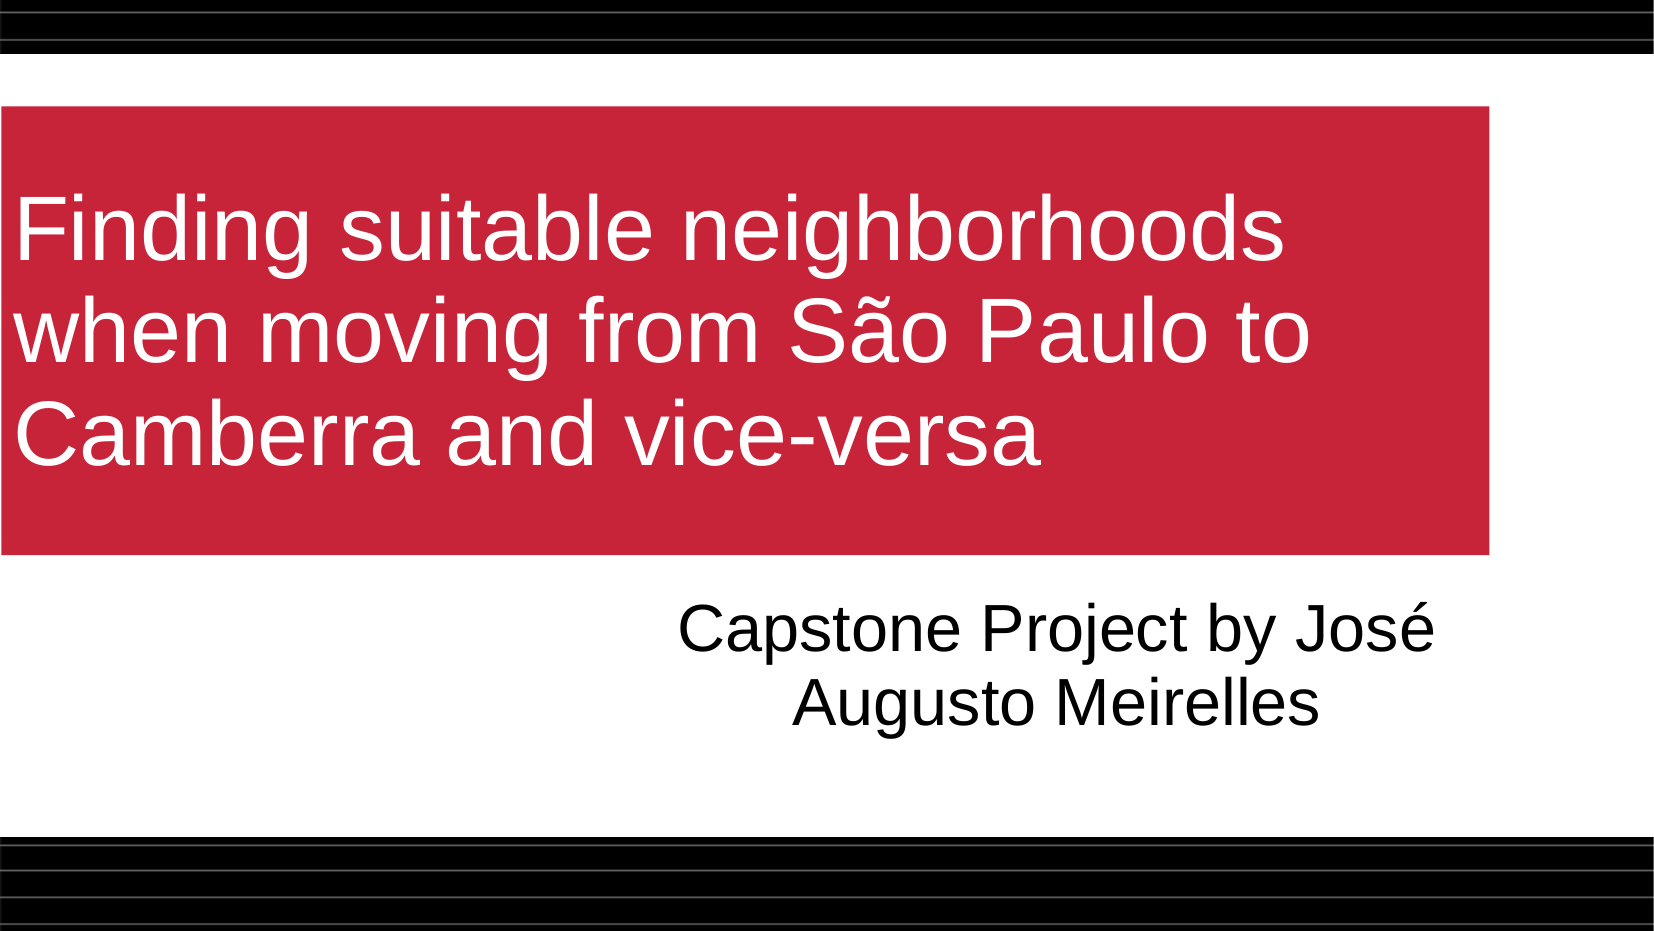

# Finding suitable neighborhoods when moving from São Paulo to Camberra and vice-versa
Capstone Project by José Augusto Meirelles